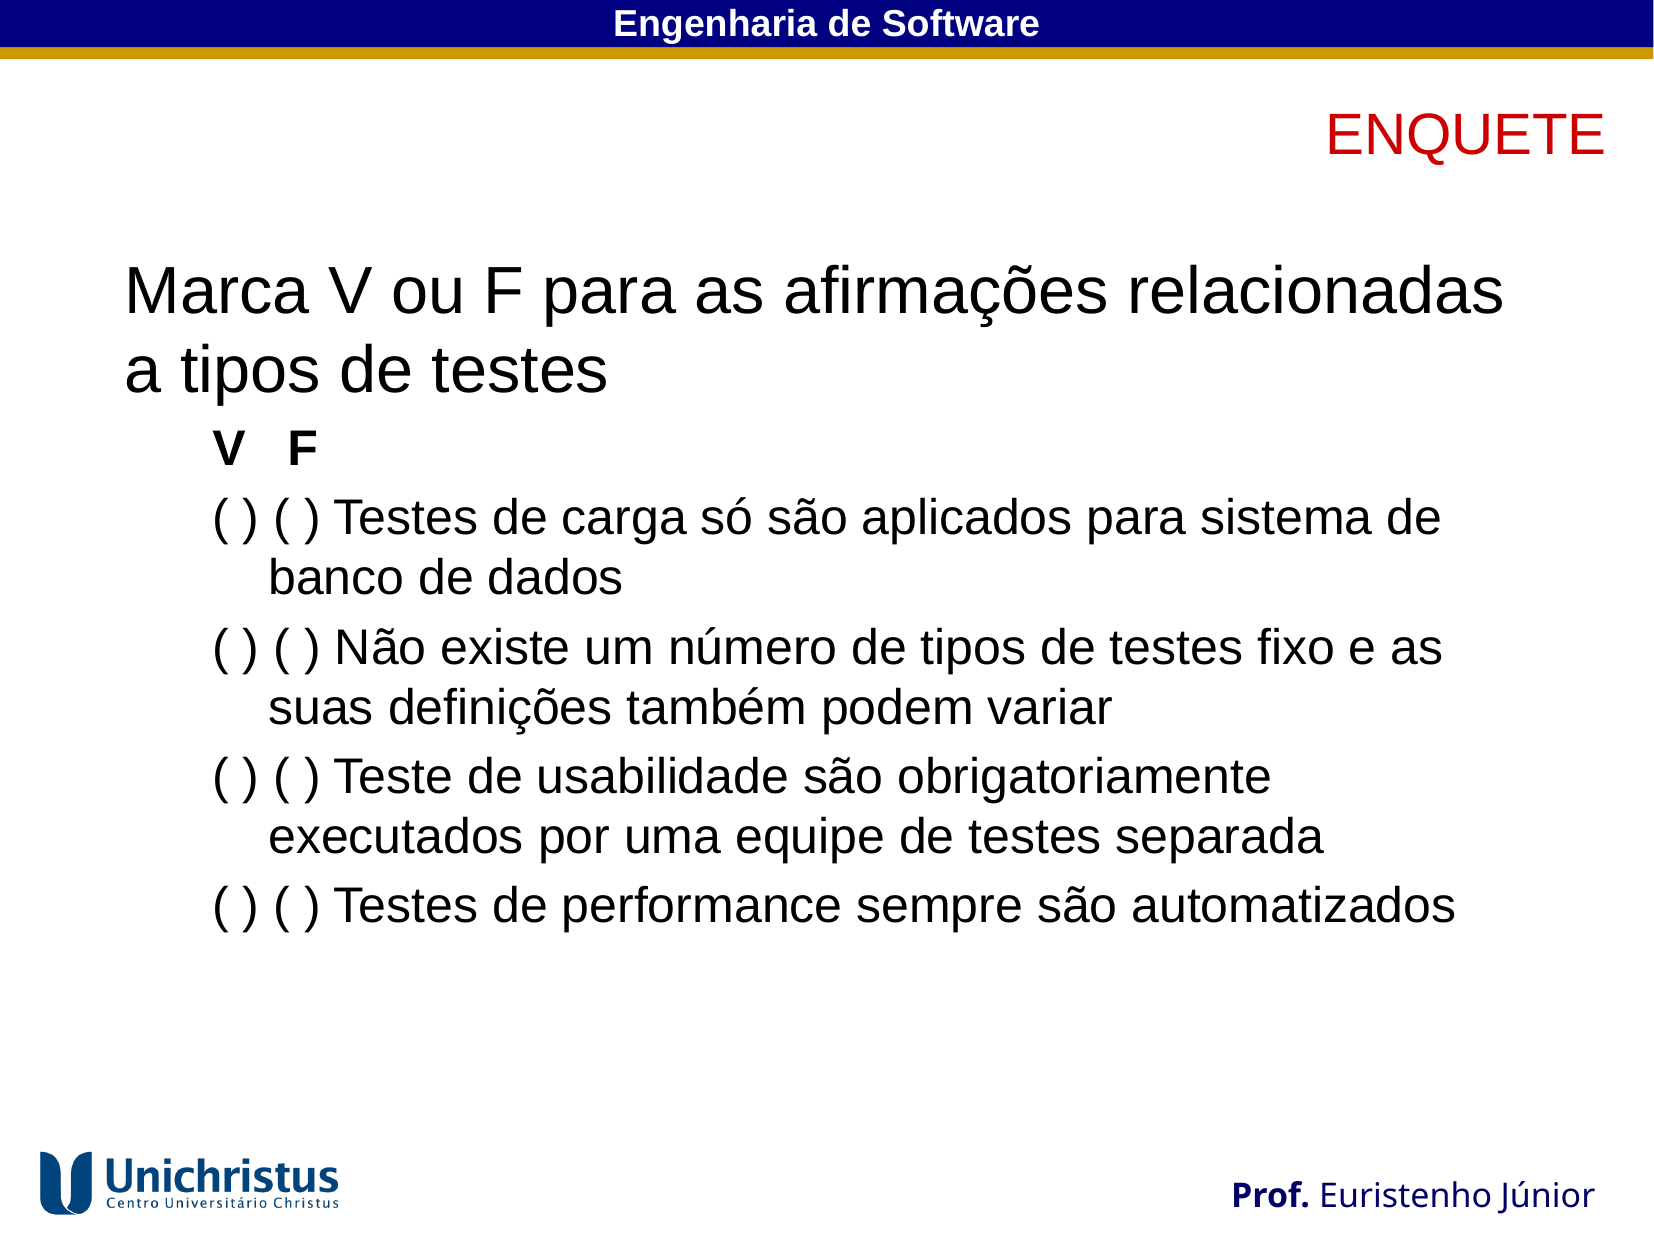

Engenharia de Software
ENQUETE
# Marca V ou F para as afirmações relacionadas a tipos de testes
V F
( ) ( ) Testes de carga só são aplicados para sistema de banco de dados
( ) ( ) Não existe um número de tipos de testes fixo e as suas definições também podem variar
( ) ( ) Teste de usabilidade são obrigatoriamente executados por uma equipe de testes separada
( ) ( ) Testes de performance sempre são automatizados
Prof. Euristenho Júnior